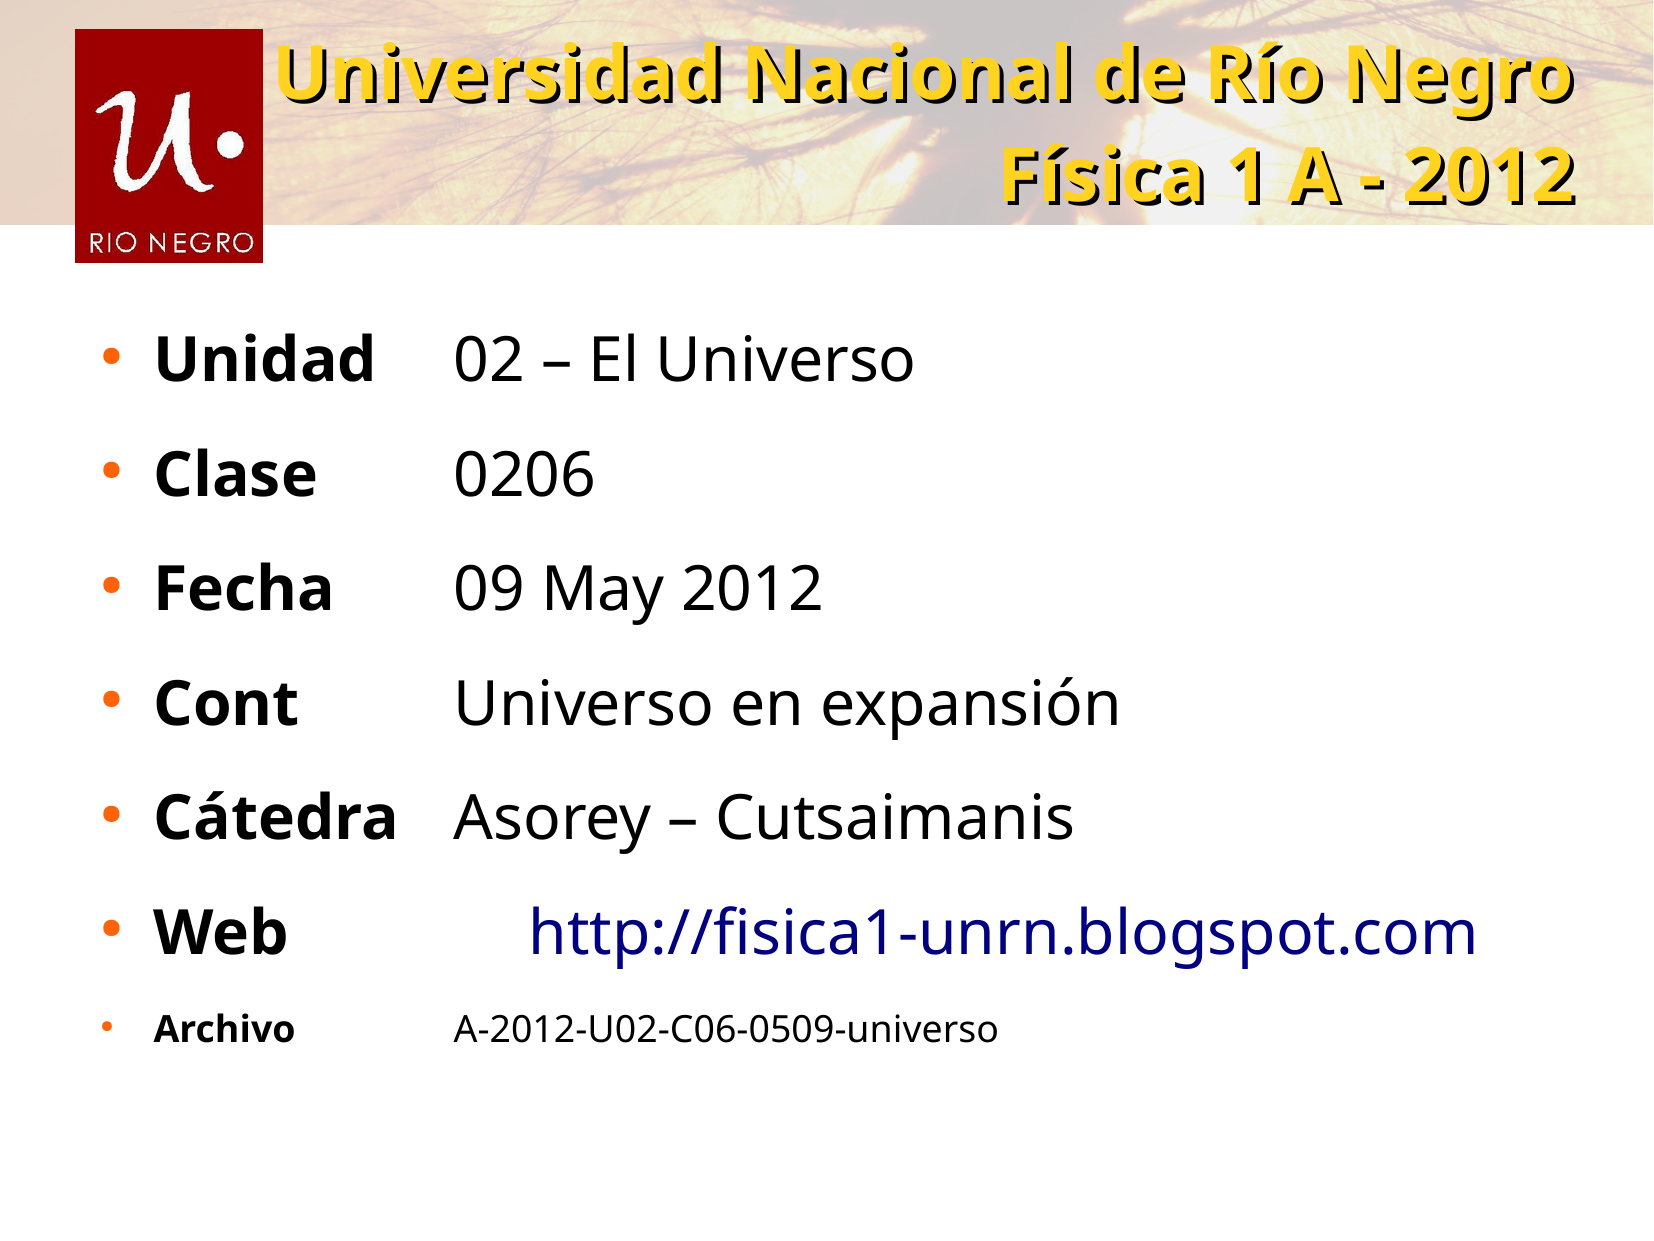

# Universidad Nacional de Río Negro Física 1 A - 2012
Unidad 	02 – El Universo
Clase		0206
Fecha		09 May 2012
Cont			Universo en expansión
Cátedra	Asorey – Cutsaimanis
Web 			http://fisica1-unrn.blogspot.com
Archivo			A-2012-U02-C06-0509-universo